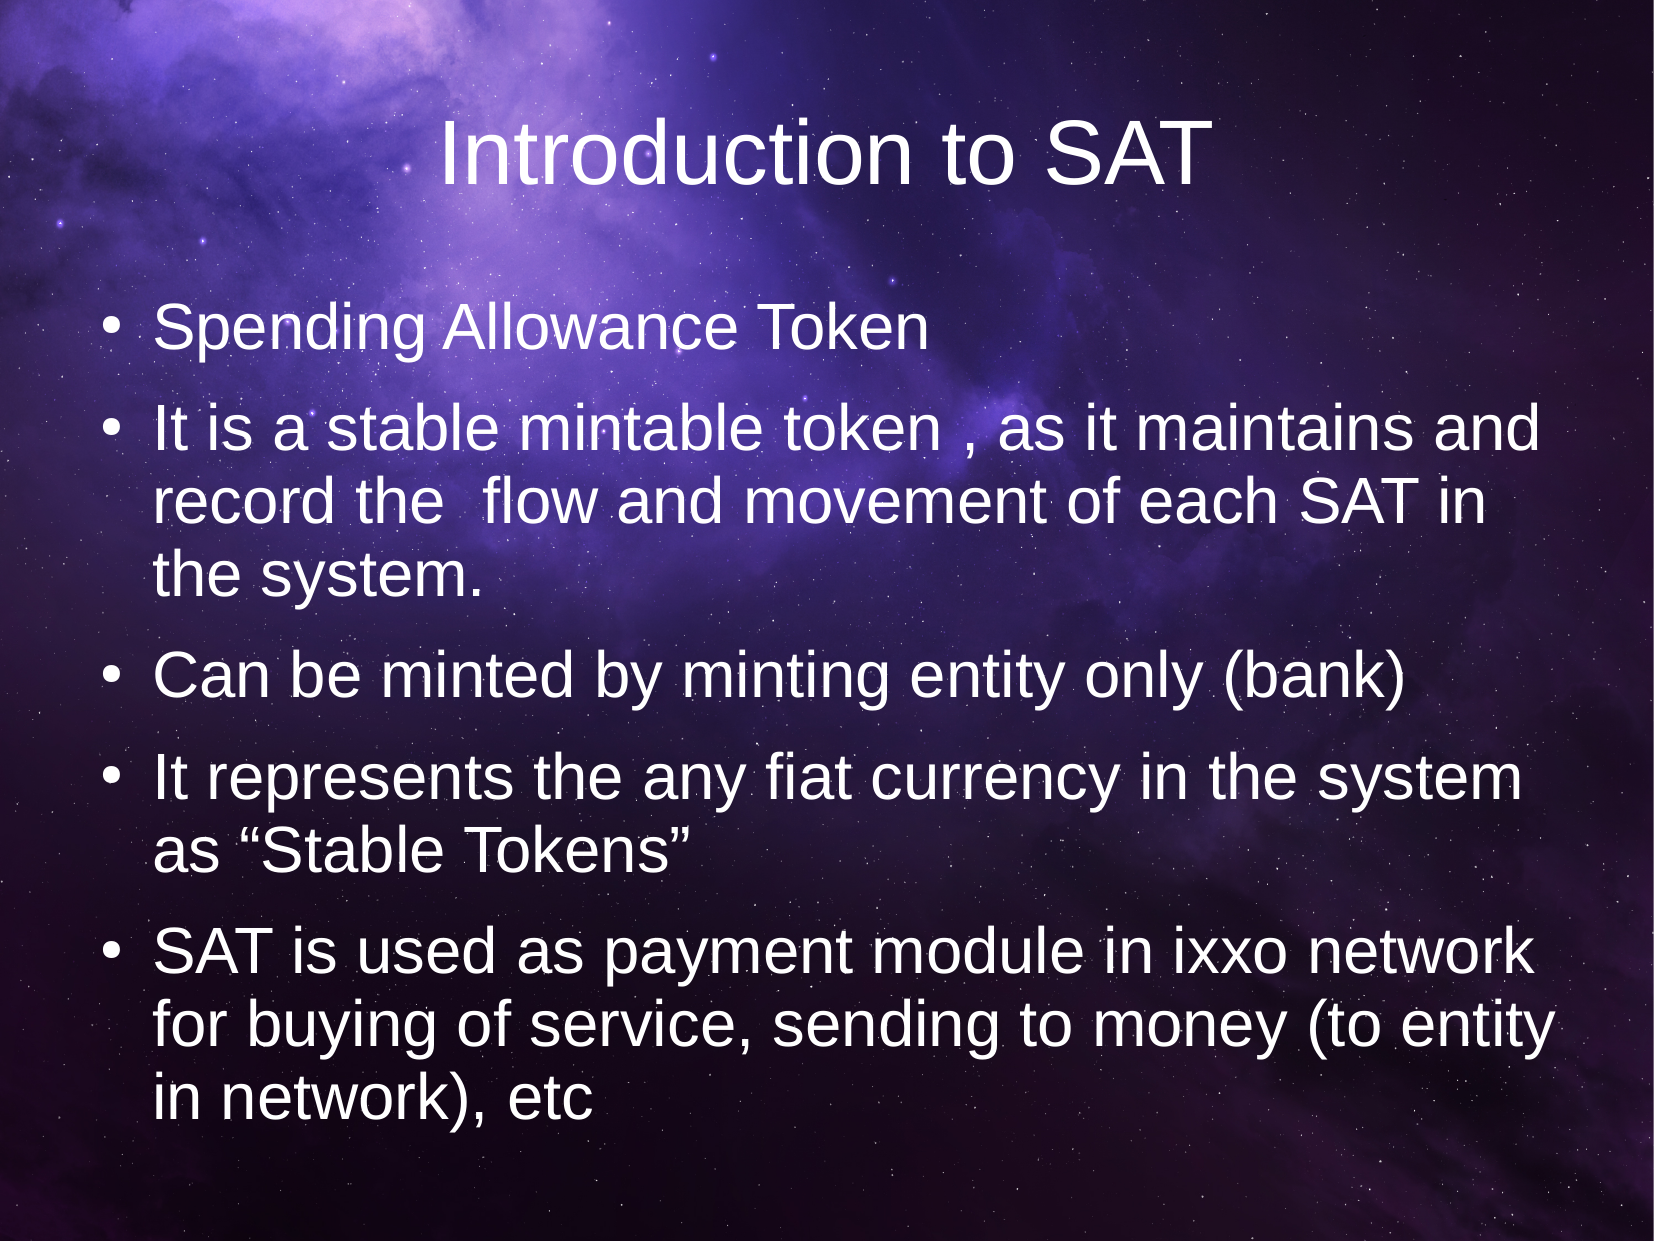

# Introduction to SAT
Spending Allowance Token
It is a stable mintable token , as it maintains and record the flow and movement of each SAT in the system.
Can be minted by minting entity only (bank)
It represents the any fiat currency in the system as “Stable Tokens”
SAT is used as payment module in ixxo network for buying of service, sending to money (to entity in network), etc